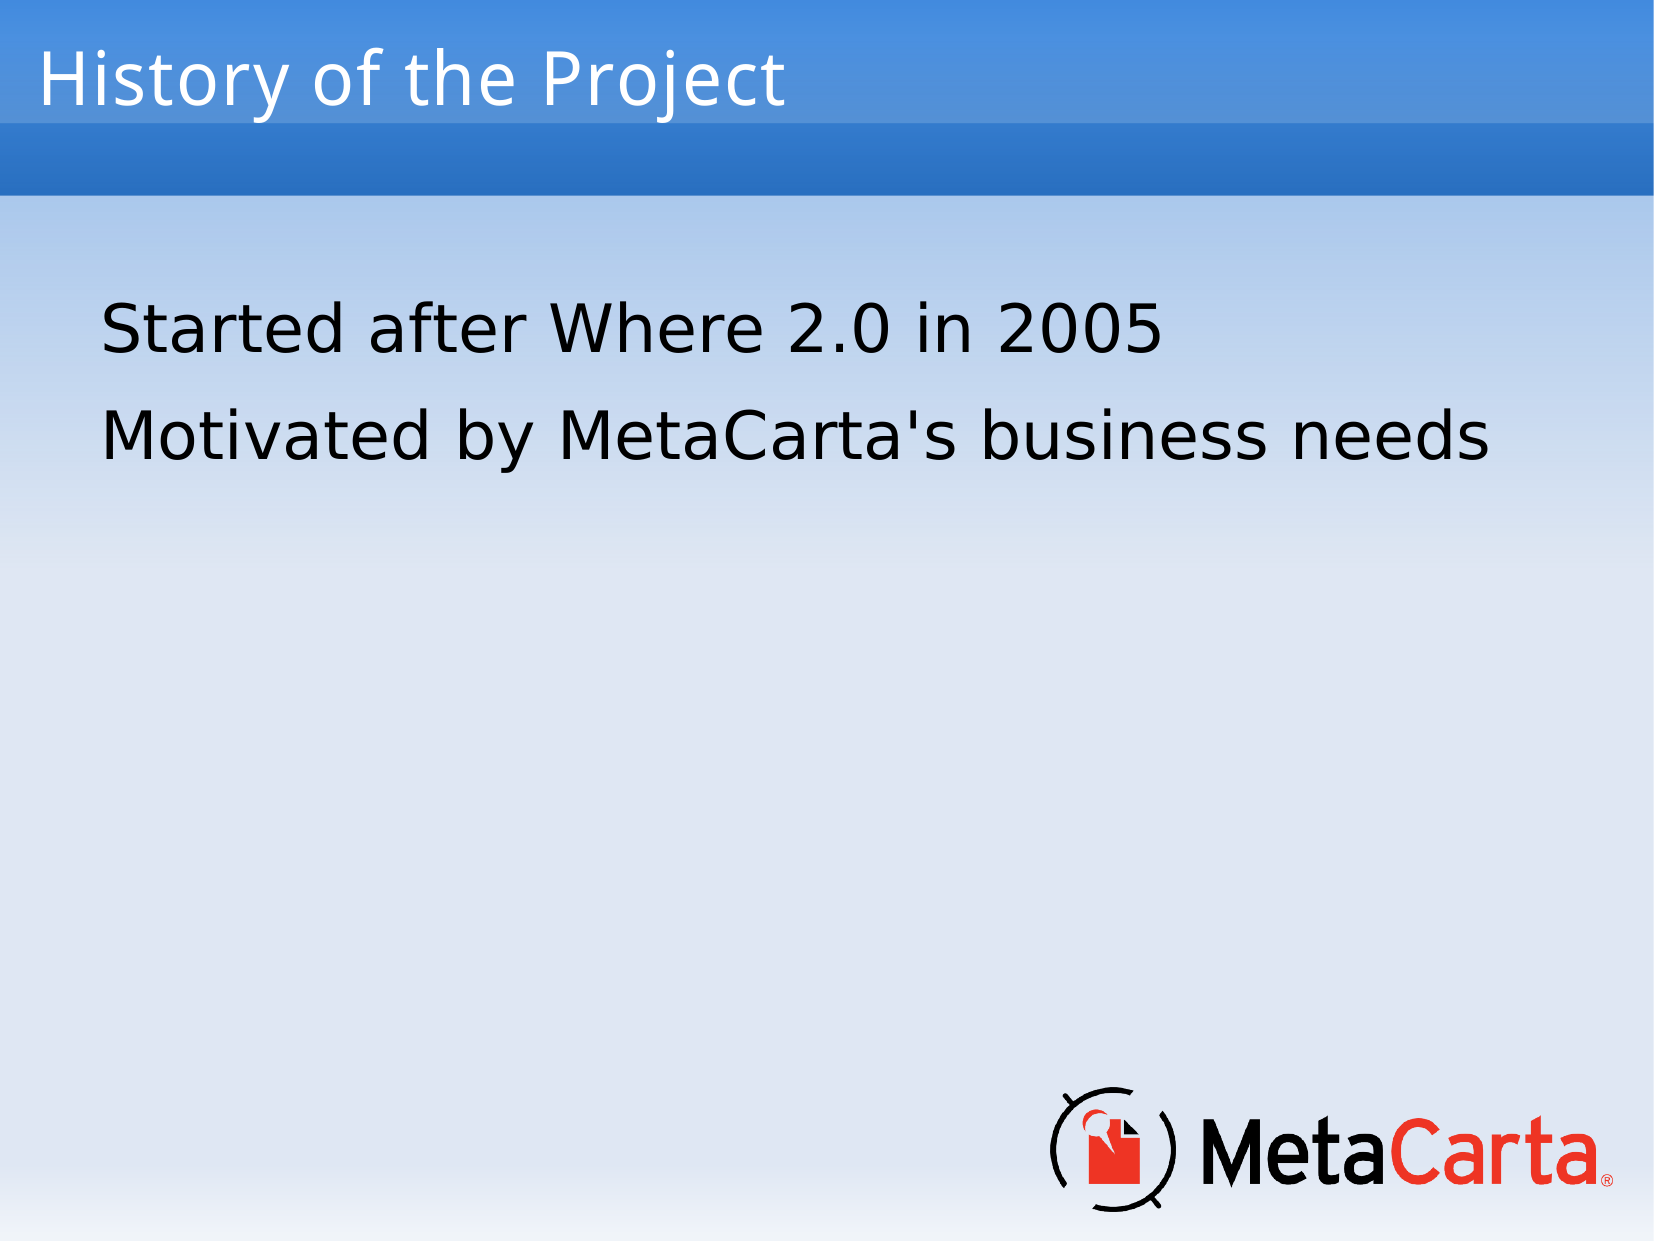

# History of the Project
Started after Where 2.0 in 2005
Motivated by MetaCarta's business needs